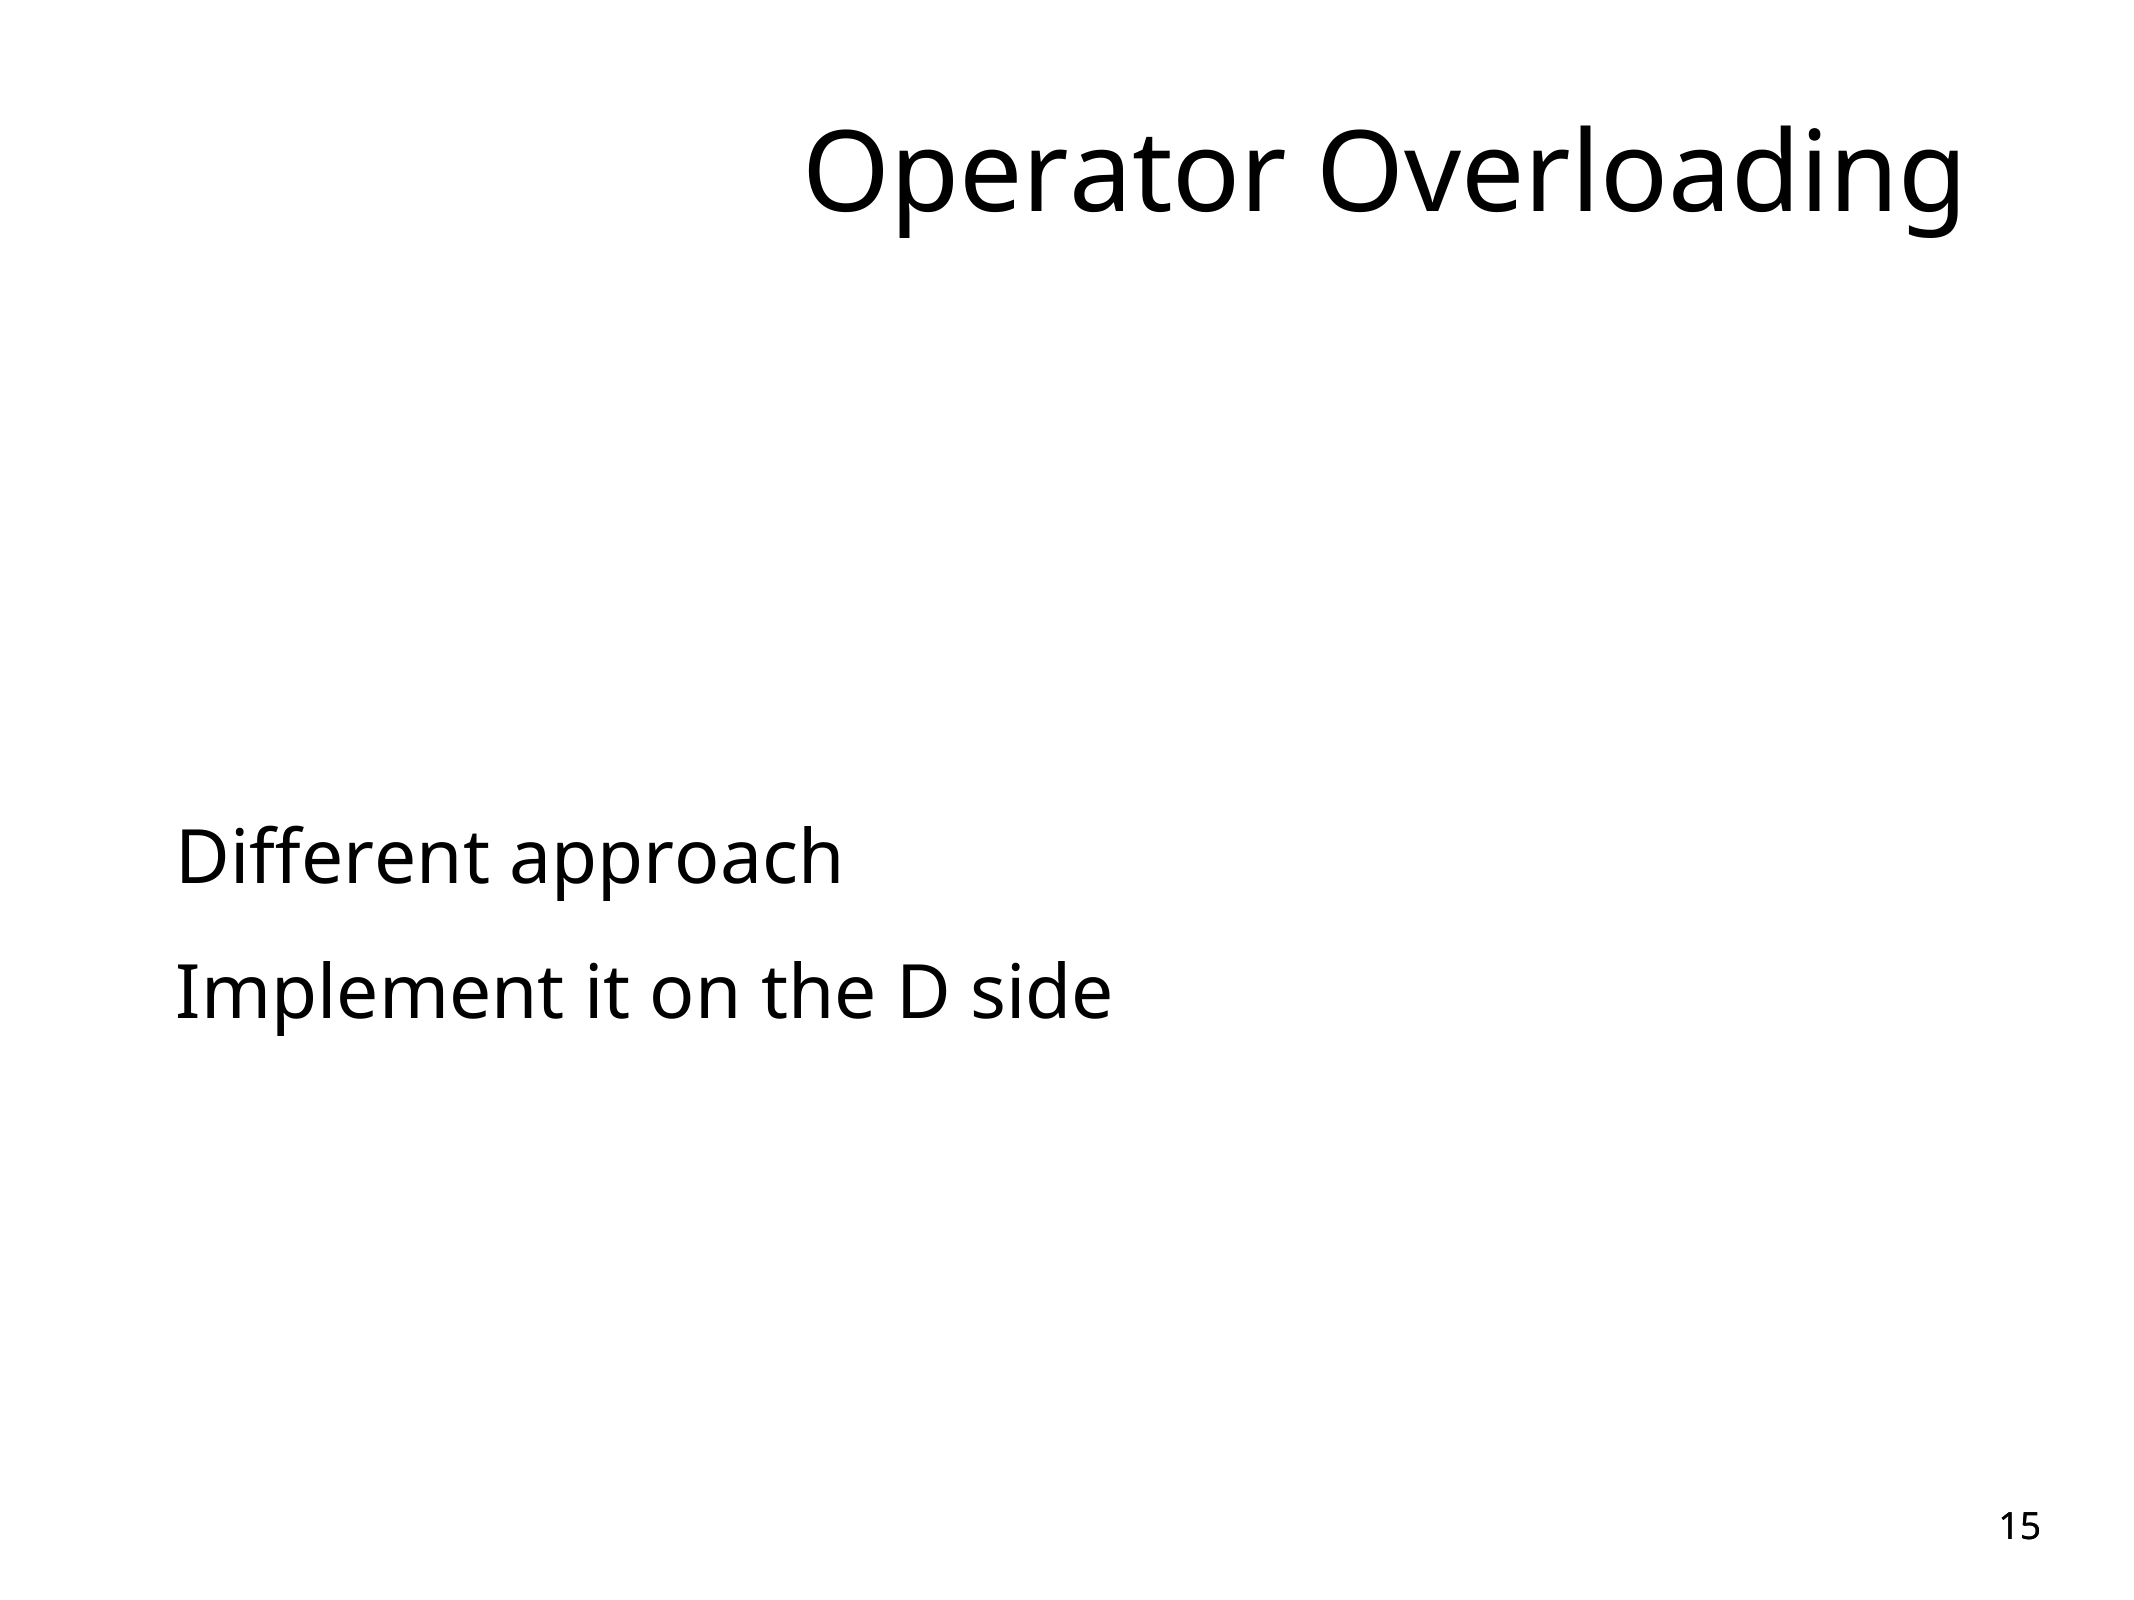

# Operator Overloading
Different approach
Implement it on the D side
15